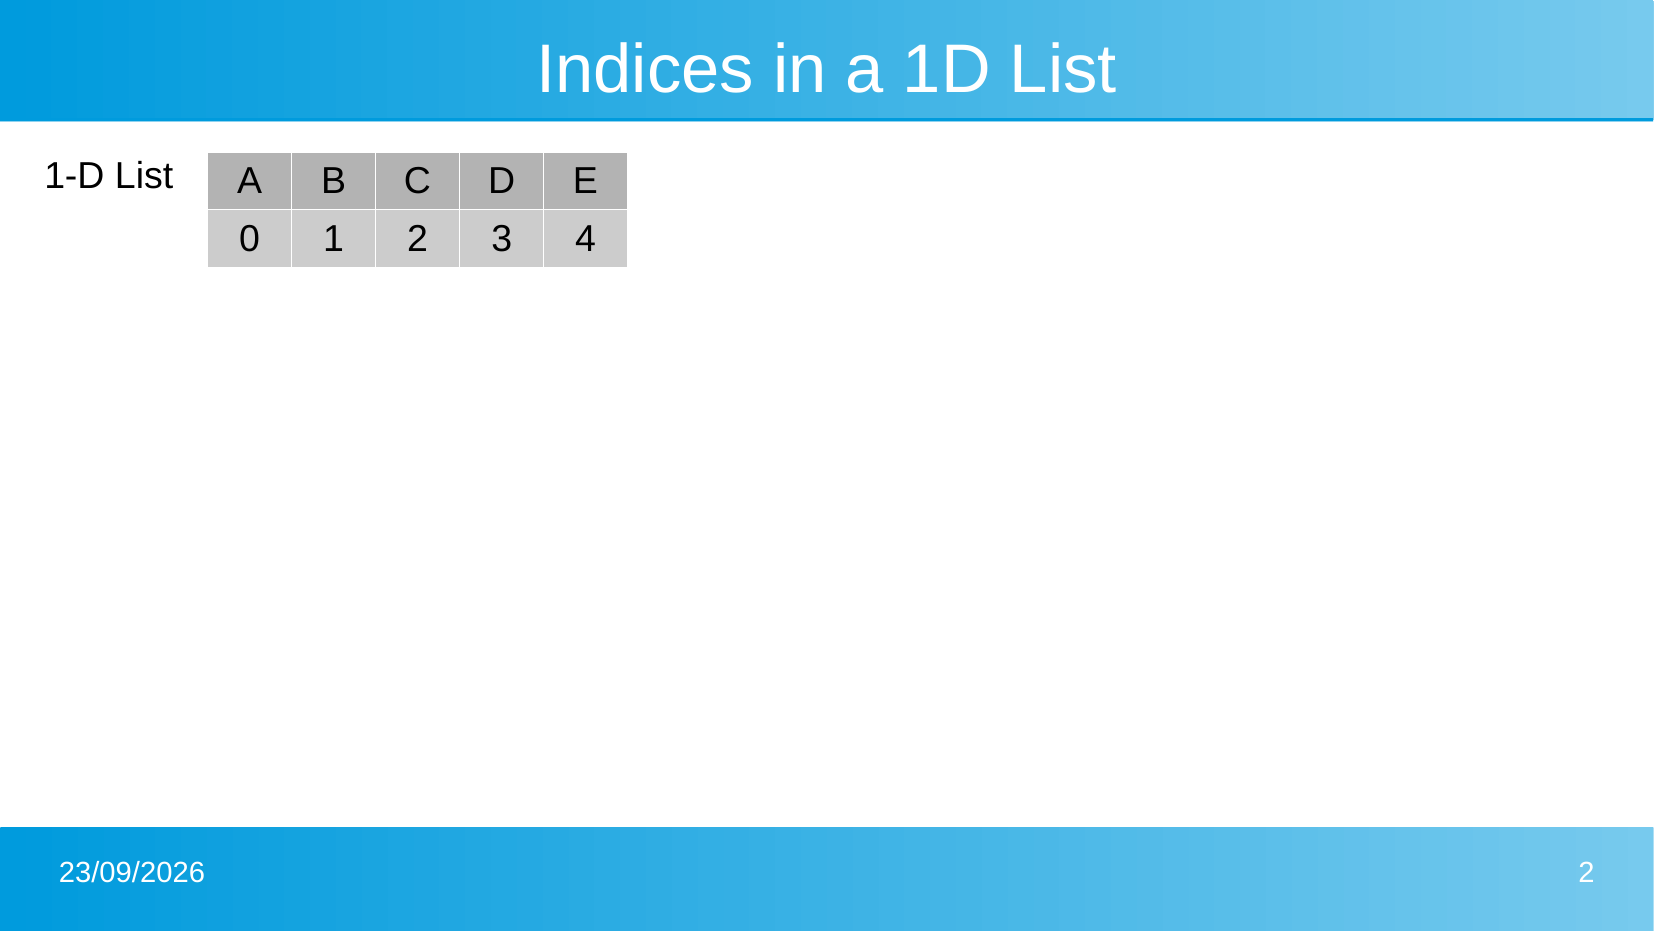

# Indices in a 1D List
1-D List
| A | B | C | D | E |
| --- | --- | --- | --- | --- |
| 0 | 1 | 2 | 3 | 4 |
2